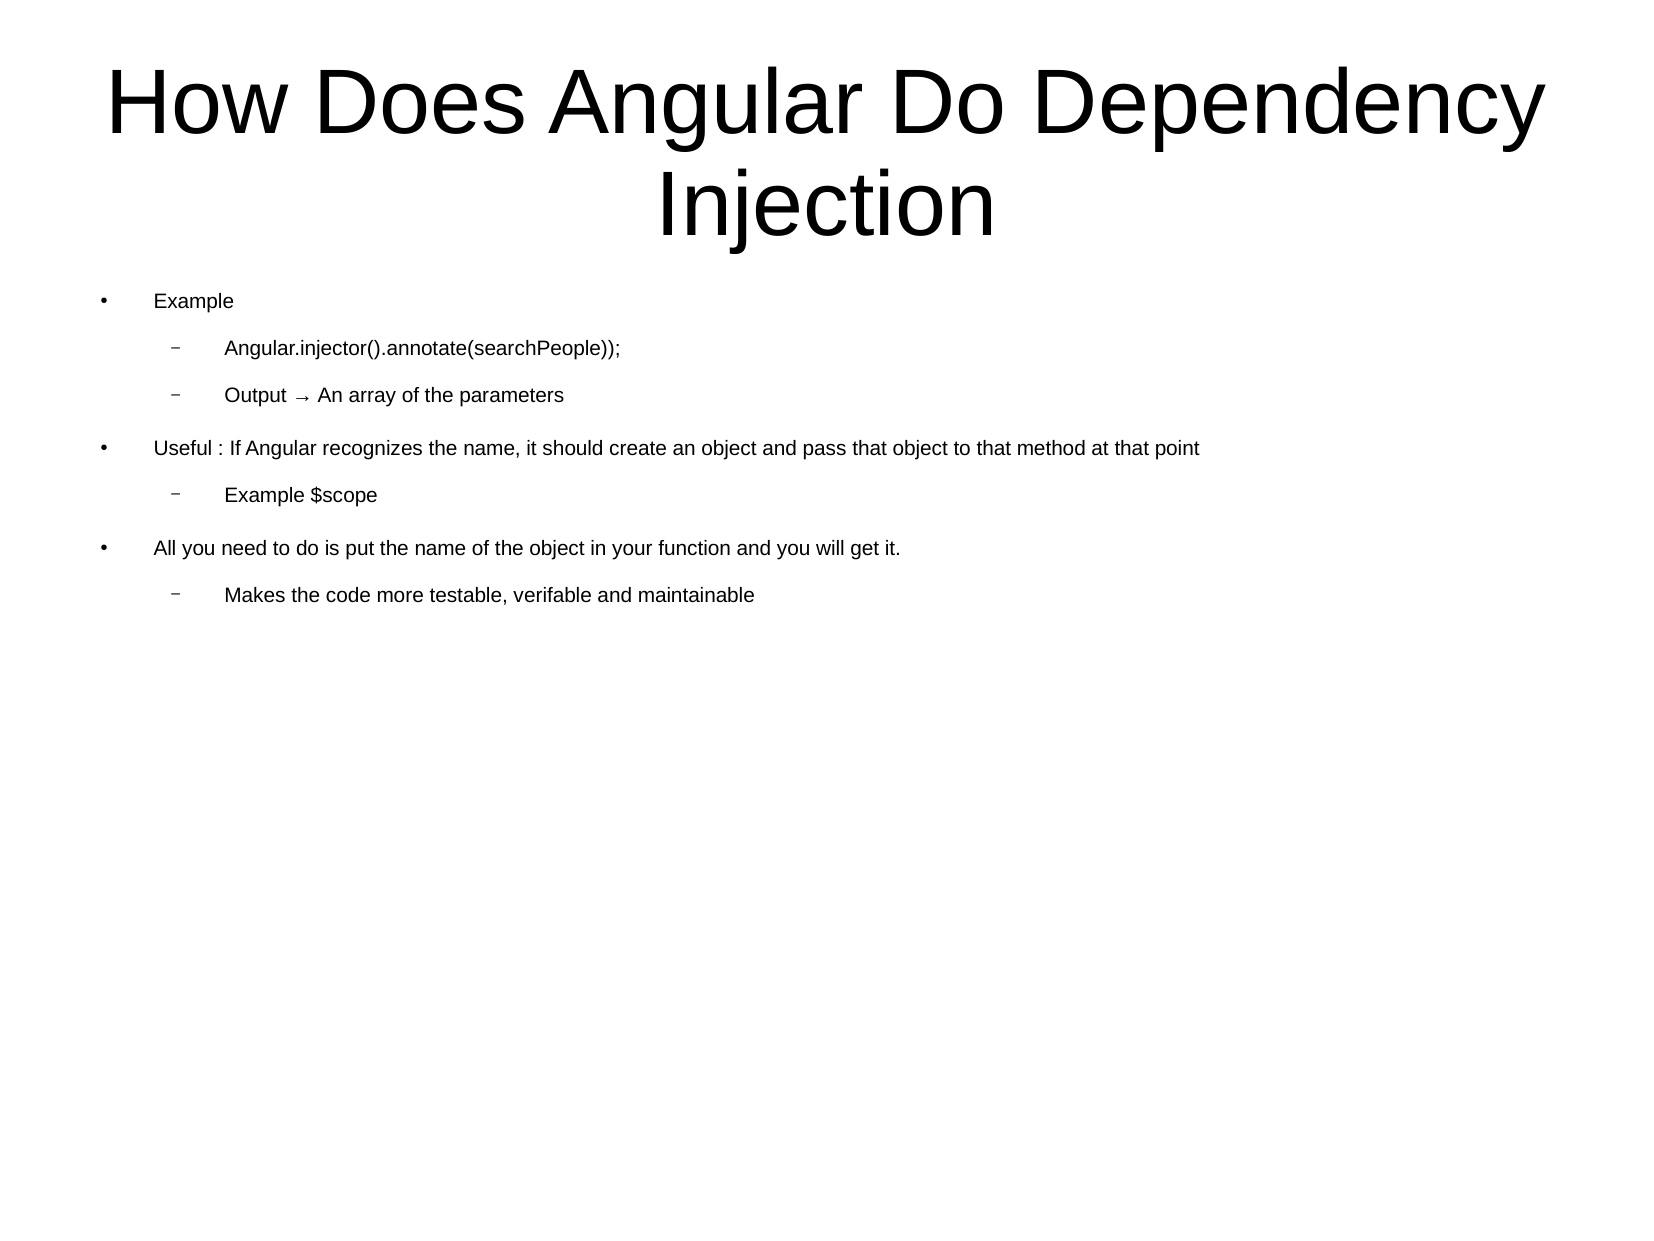

# How Does Angular Do Dependency Injection
Example
Angular.injector().annotate(searchPeople));
Output → An array of the parameters
Useful : If Angular recognizes the name, it should create an object and pass that object to that method at that point
Example $scope
All you need to do is put the name of the object in your function and you will get it.
Makes the code more testable, verifable and maintainable